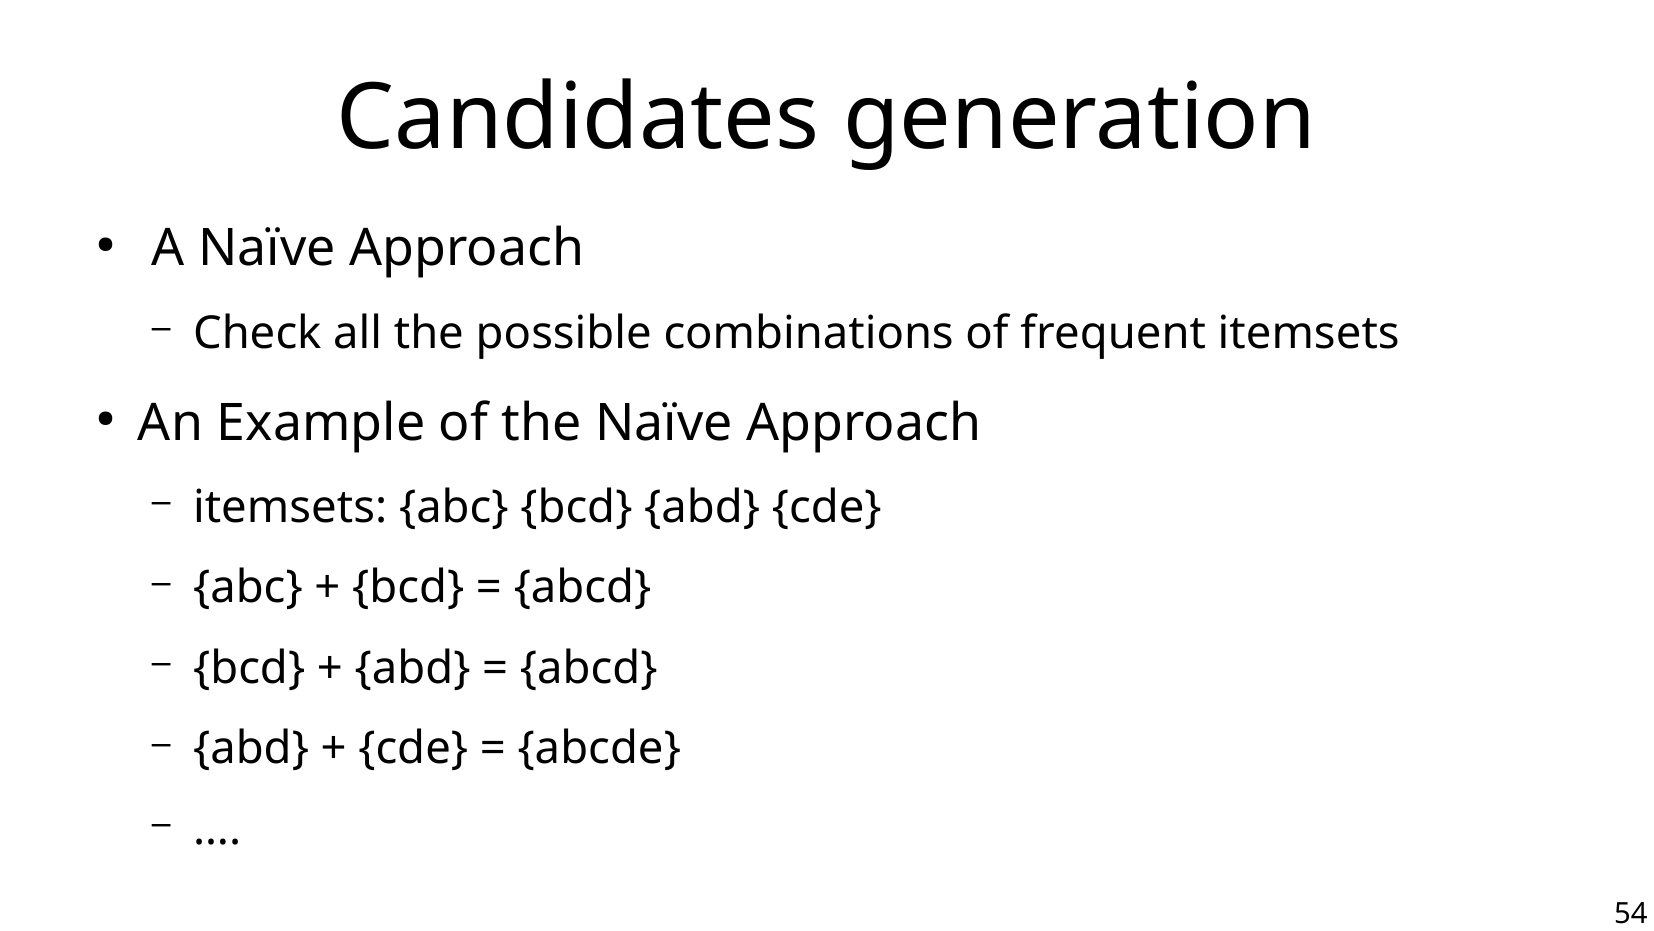

# Candidates generation
 A Naïve Approach
Check all the possible combinations of frequent itemsets
An Example of the Naïve Approach
itemsets: {abc} {bcd} {abd} {cde}
{abc} + {bcd} = {abcd}
{bcd} + {abd} = {abcd}
{abd} + {cde} = {abcde}
….
54